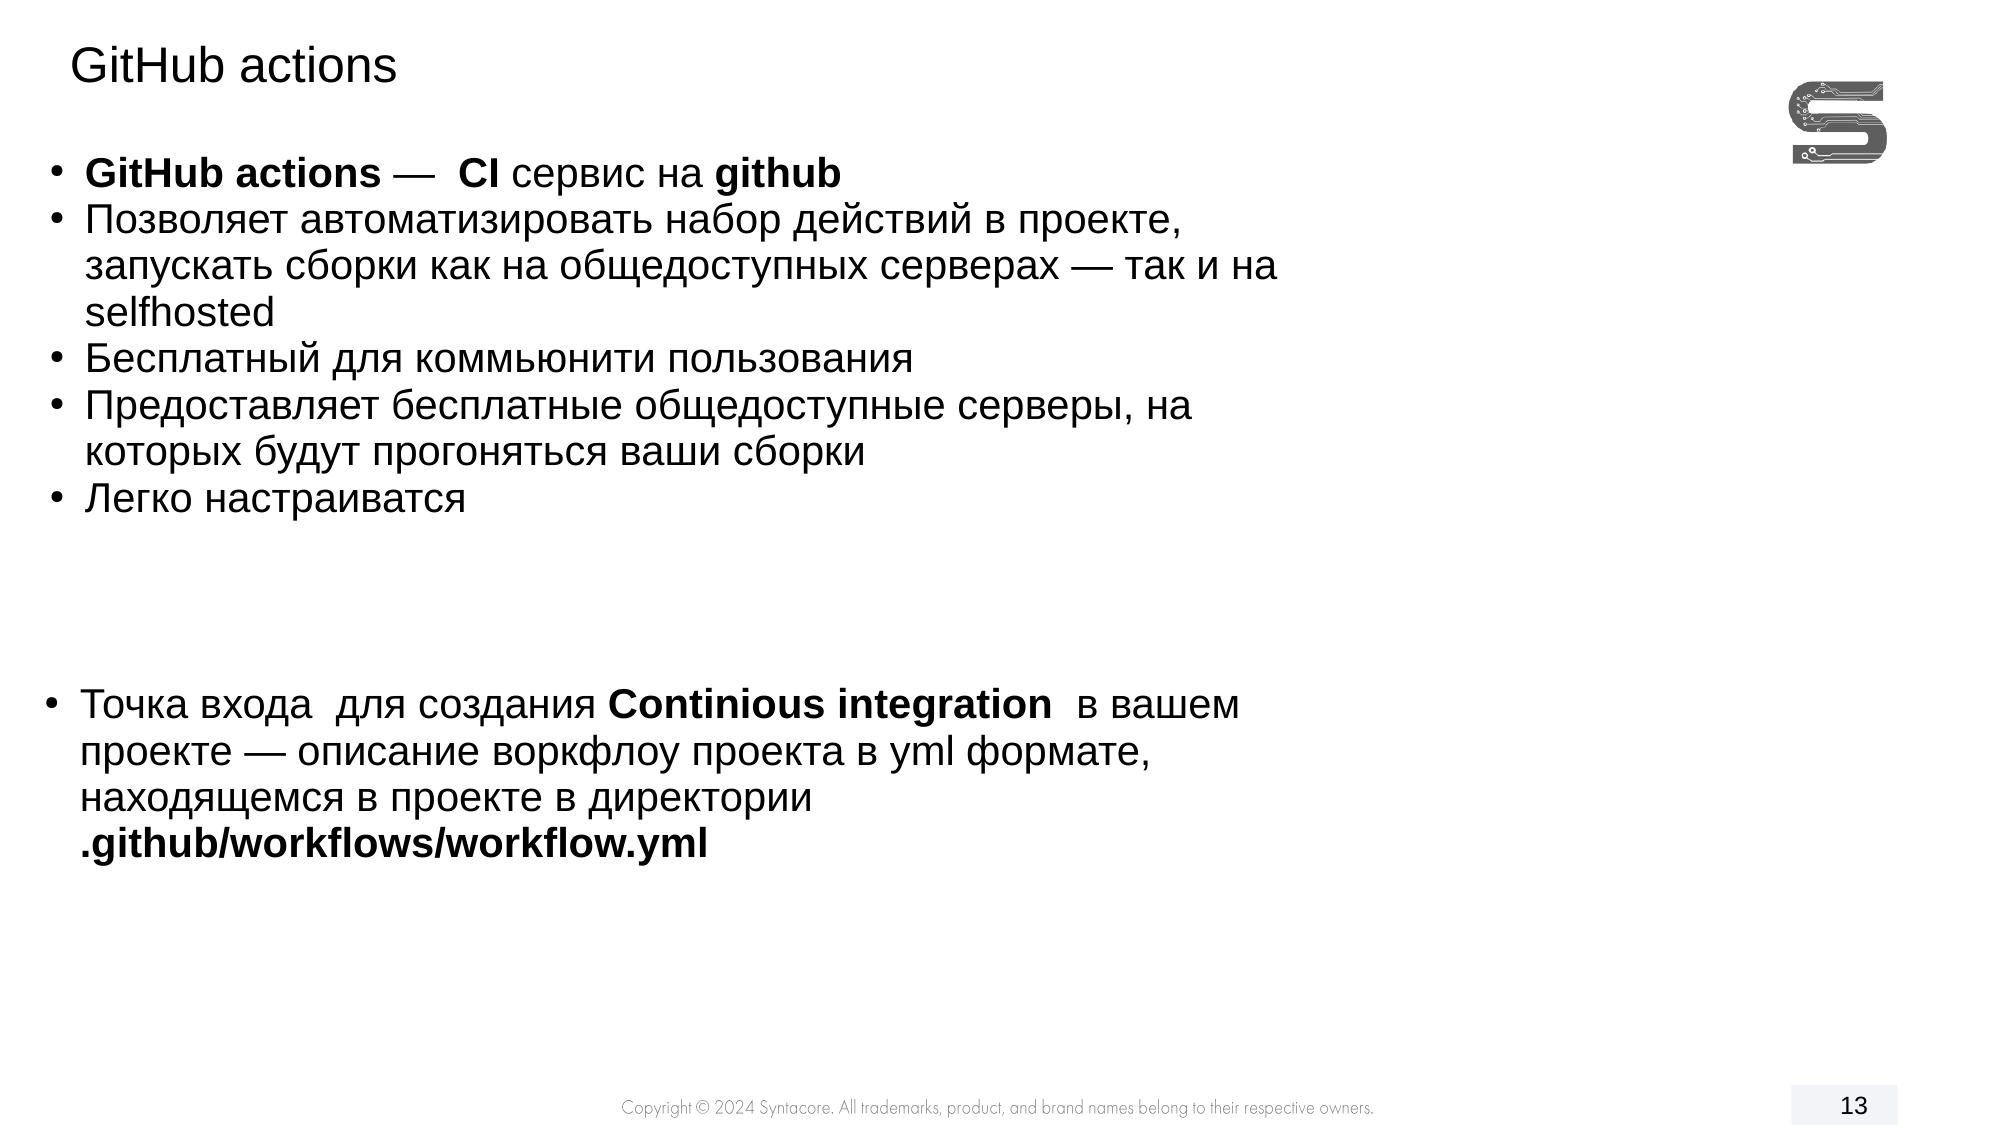

GitHub actions
GitHub actions — CI сервис на github
Позволяет автоматизировать набор действий в проекте, запускать сборки как на общедоступных серверах — так и на selfhosted
Бесплатный для коммьюнити пользования
Предоставляет бесплатные общедоступные серверы, на которых будут прогоняться ваши сборки
Легко настраиватся
Точка входа для создания Continious integration в вашем проекте — описание воркфлоу проекта в yml формате, находящемся в проекте в директории .github/workflows/workflow.yml